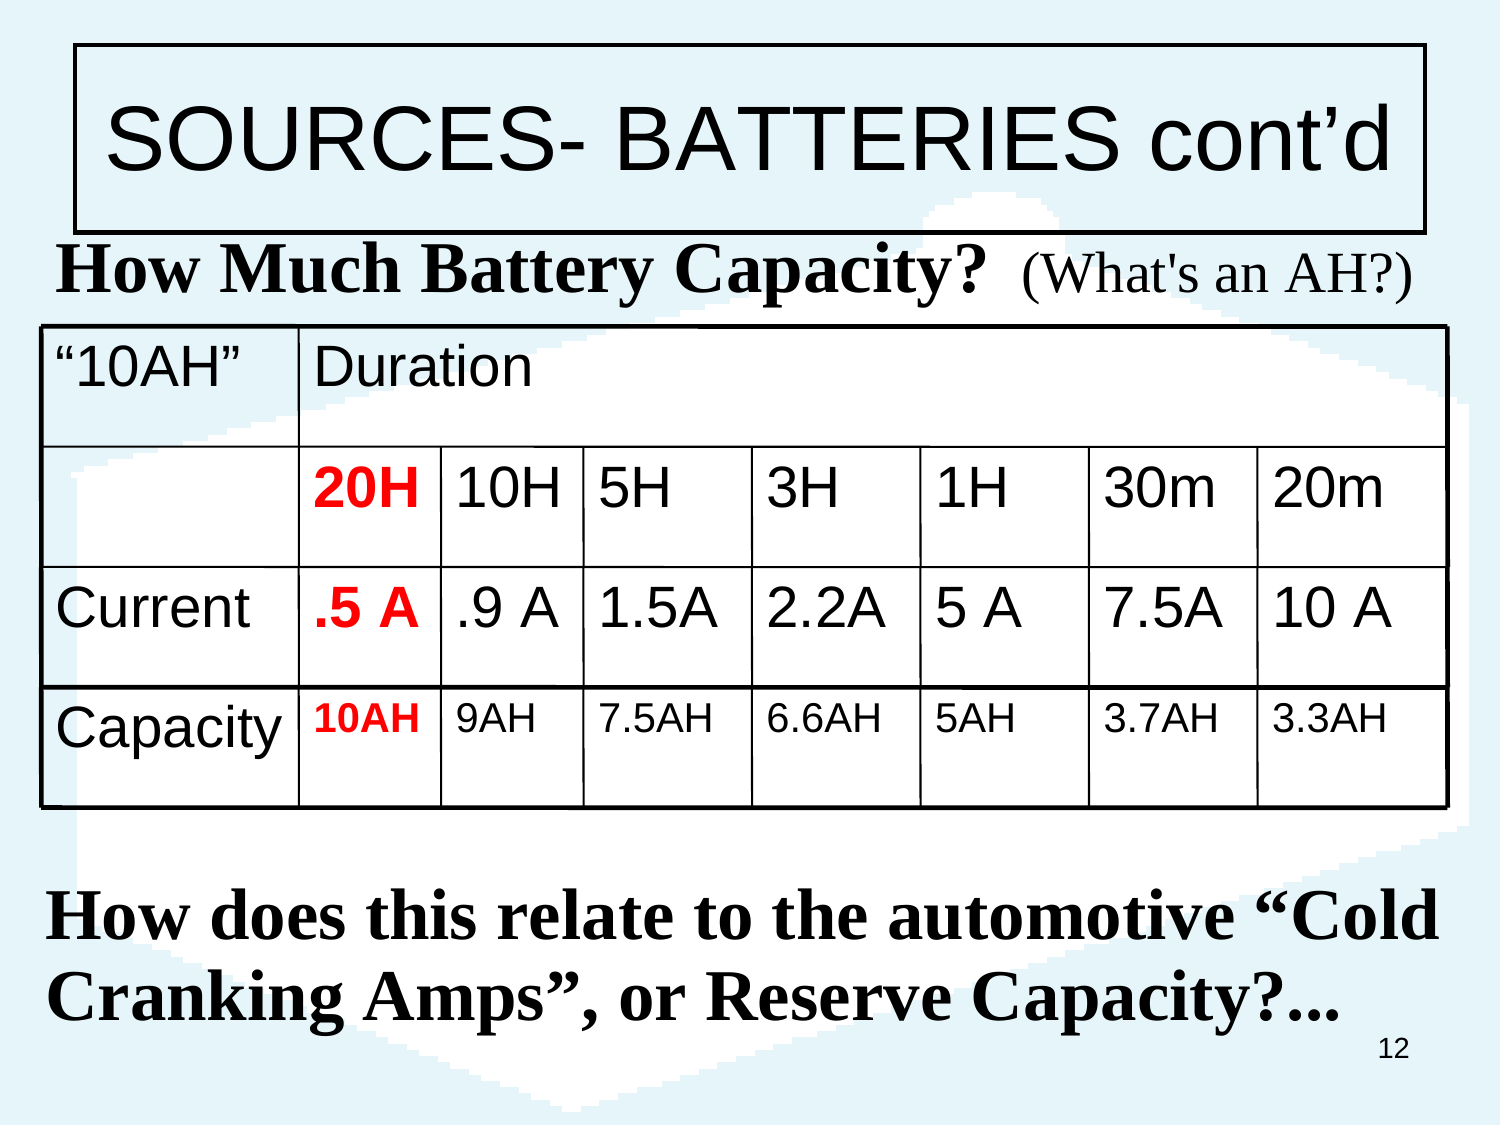

# SOURCES- BATTERIES cont’d
How Much Battery Capacity? (What's an AH?)
“10AH”
Duration
20H
10H
5H
3H
1H
30m
20m
Current
.5 A
.9 A
1.5A
2.2A
5 A
7.5A
10 A
Capacity
10AH
9AH
7.5AH
6.6AH
5AH
3.7AH
3.3AH
How does this relate to the automotive “Cold Cranking Amps”, or Reserve Capacity?...
12